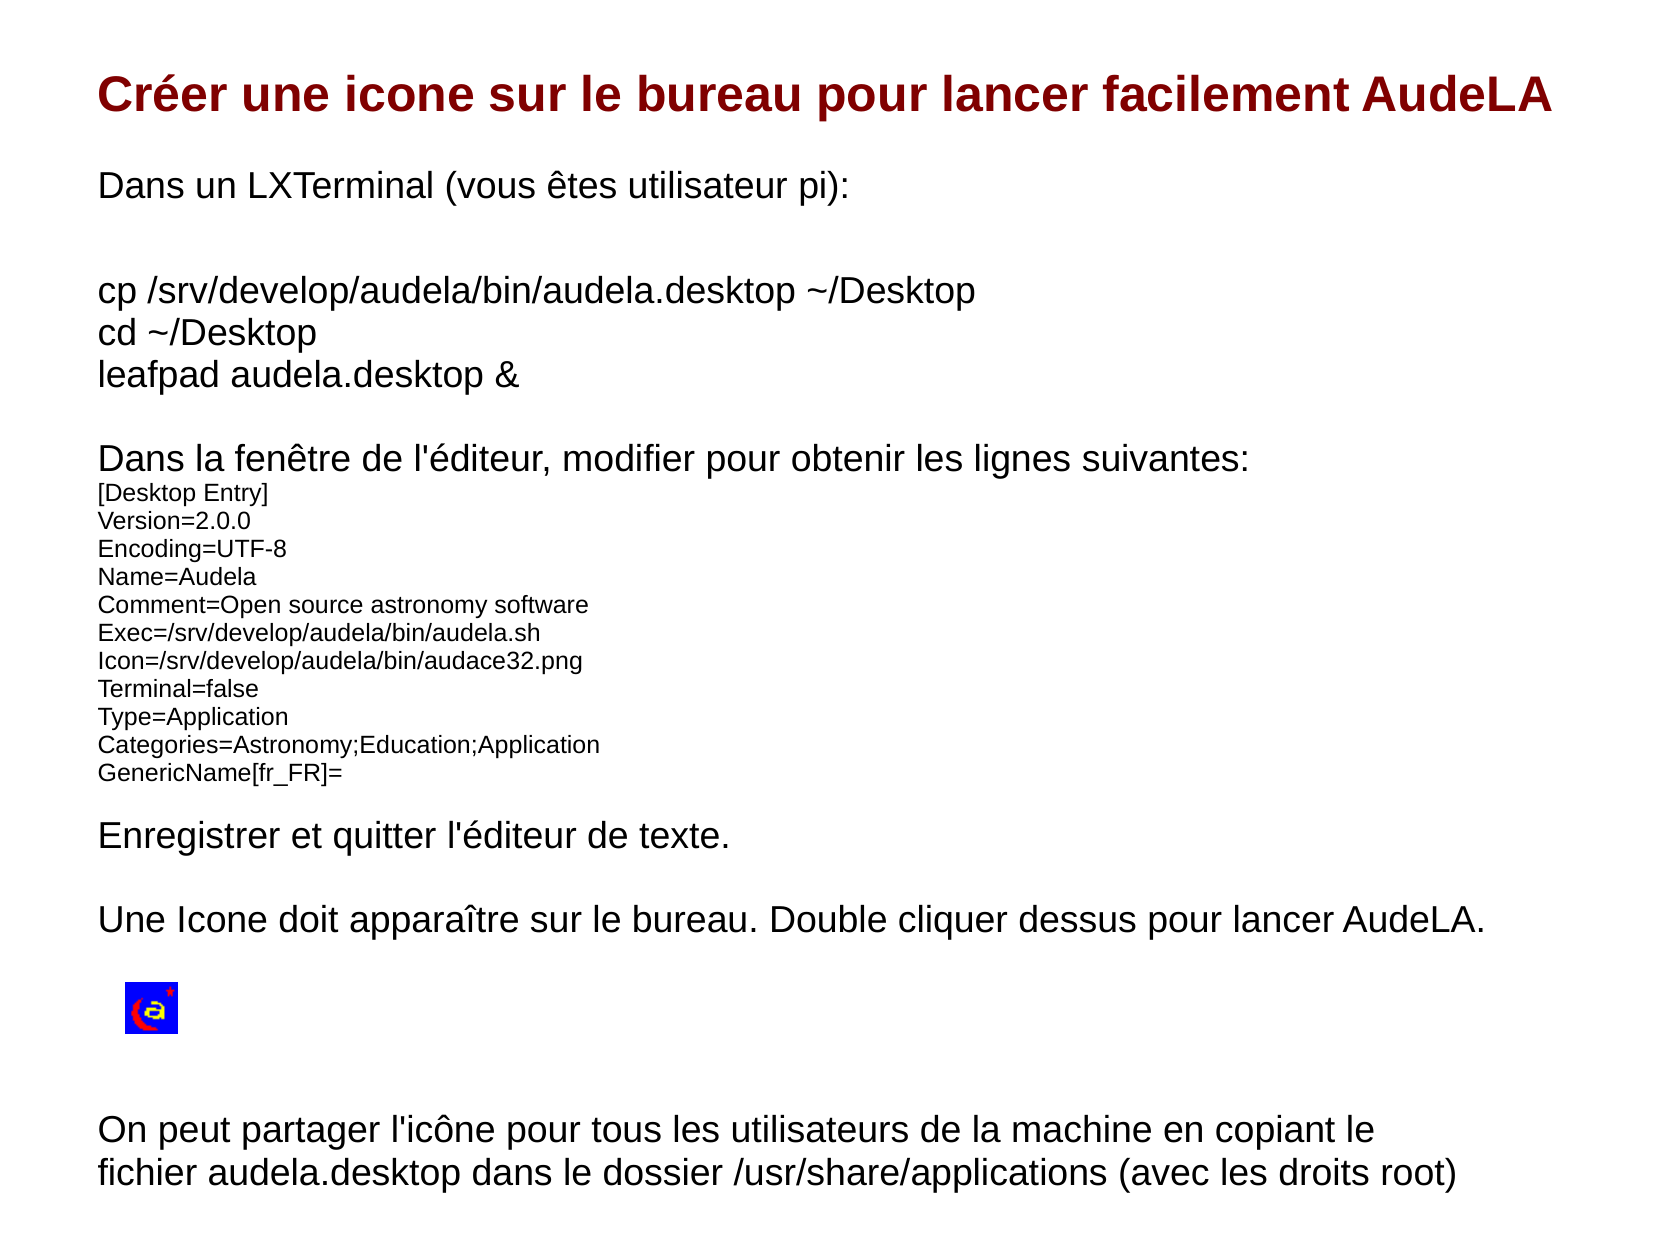

Créer une icone sur le bureau pour lancer facilement AudeLA
Dans un LXTerminal (vous êtes utilisateur pi):
cp /srv/develop/audela/bin/audela.desktop ~/Desktop
cd ~/Desktop
leafpad audela.desktop &
Dans la fenêtre de l'éditeur, modifier pour obtenir les lignes suivantes:
[Desktop Entry]
Version=2.0.0
Encoding=UTF-8
Name=Audela
Comment=Open source astronomy software
Exec=/srv/develop/audela/bin/audela.sh
Icon=/srv/develop/audela/bin/audace32.png
Terminal=false
Type=Application
Categories=Astronomy;Education;Application
GenericName[fr_FR]=
Enregistrer et quitter l'éditeur de texte.
Une Icone doit apparaître sur le bureau. Double cliquer dessus pour lancer AudeLA.
On peut partager l'icône pour tous les utilisateurs de la machine en copiant le
fichier audela.desktop dans le dossier /usr/share/applications (avec les droits root)